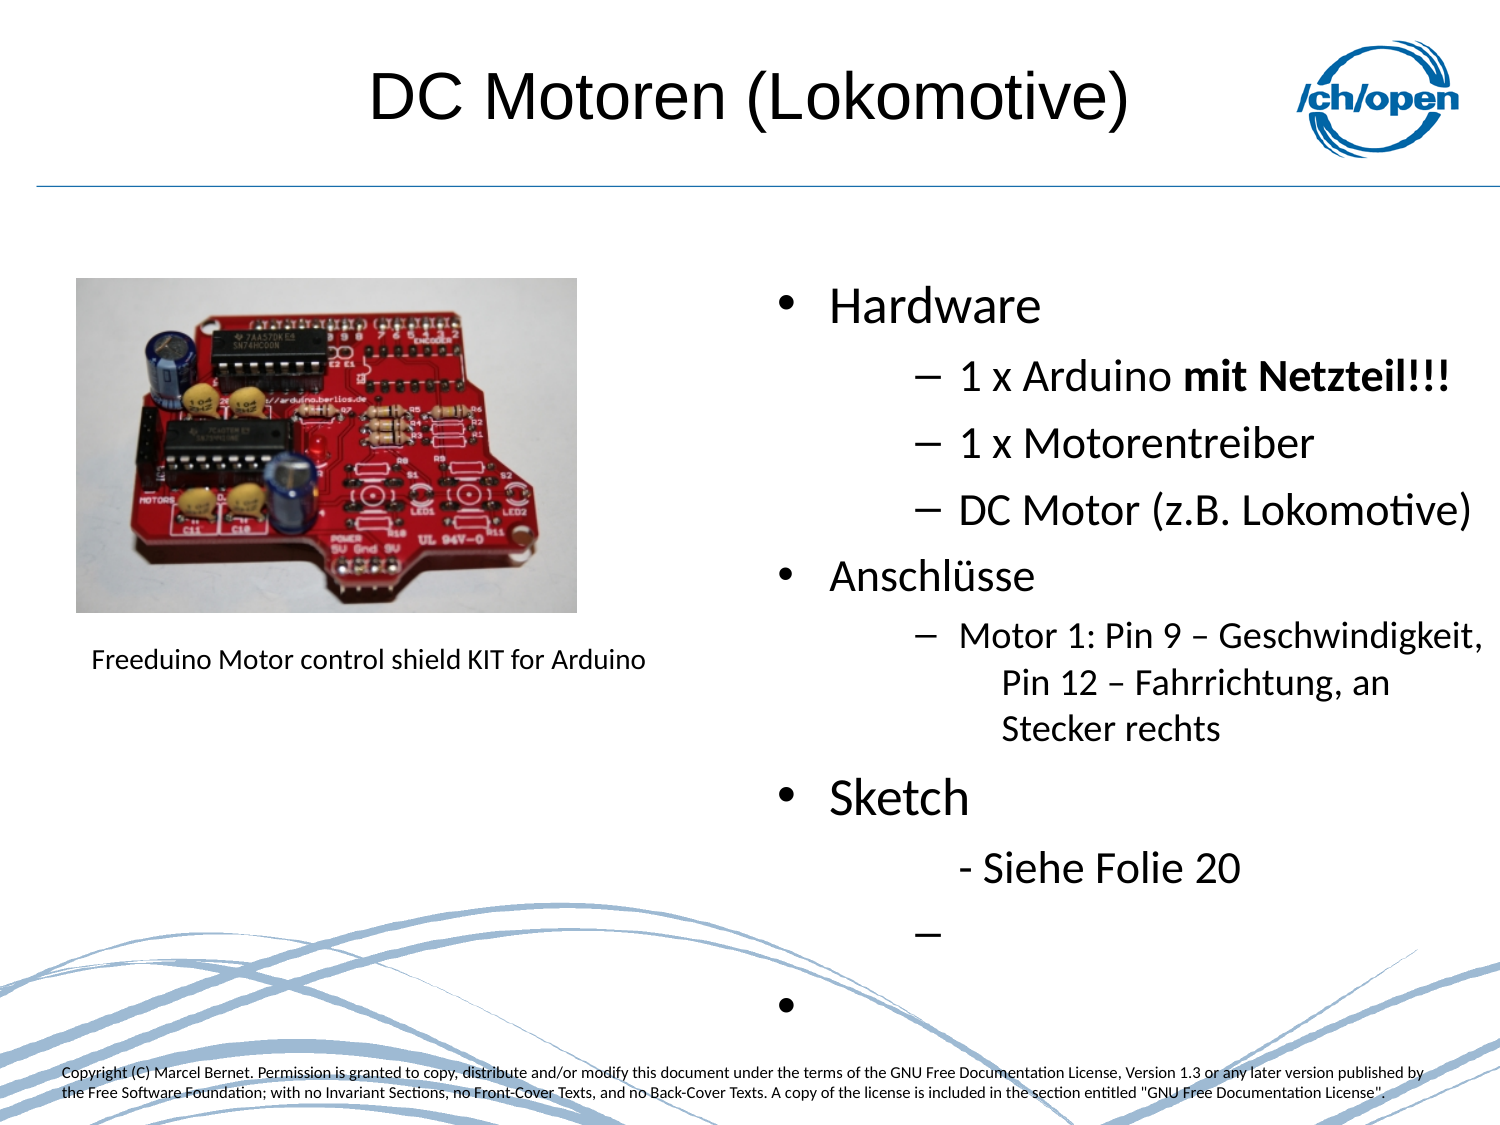

DC Motoren (Lokomotive)
# Hardware
1 x Arduino mit Netzteil!!!
1 x Motorentreiber
DC Motor (z.B. Lokomotive)
Anschlüsse
Motor 1: Pin 9 – Geschwindigkeit, Pin 12 – Fahrrichtung, an Stecker rechts
Sketch
- Siehe Folie 20
Freeduino Motor control shield KIT for Arduino